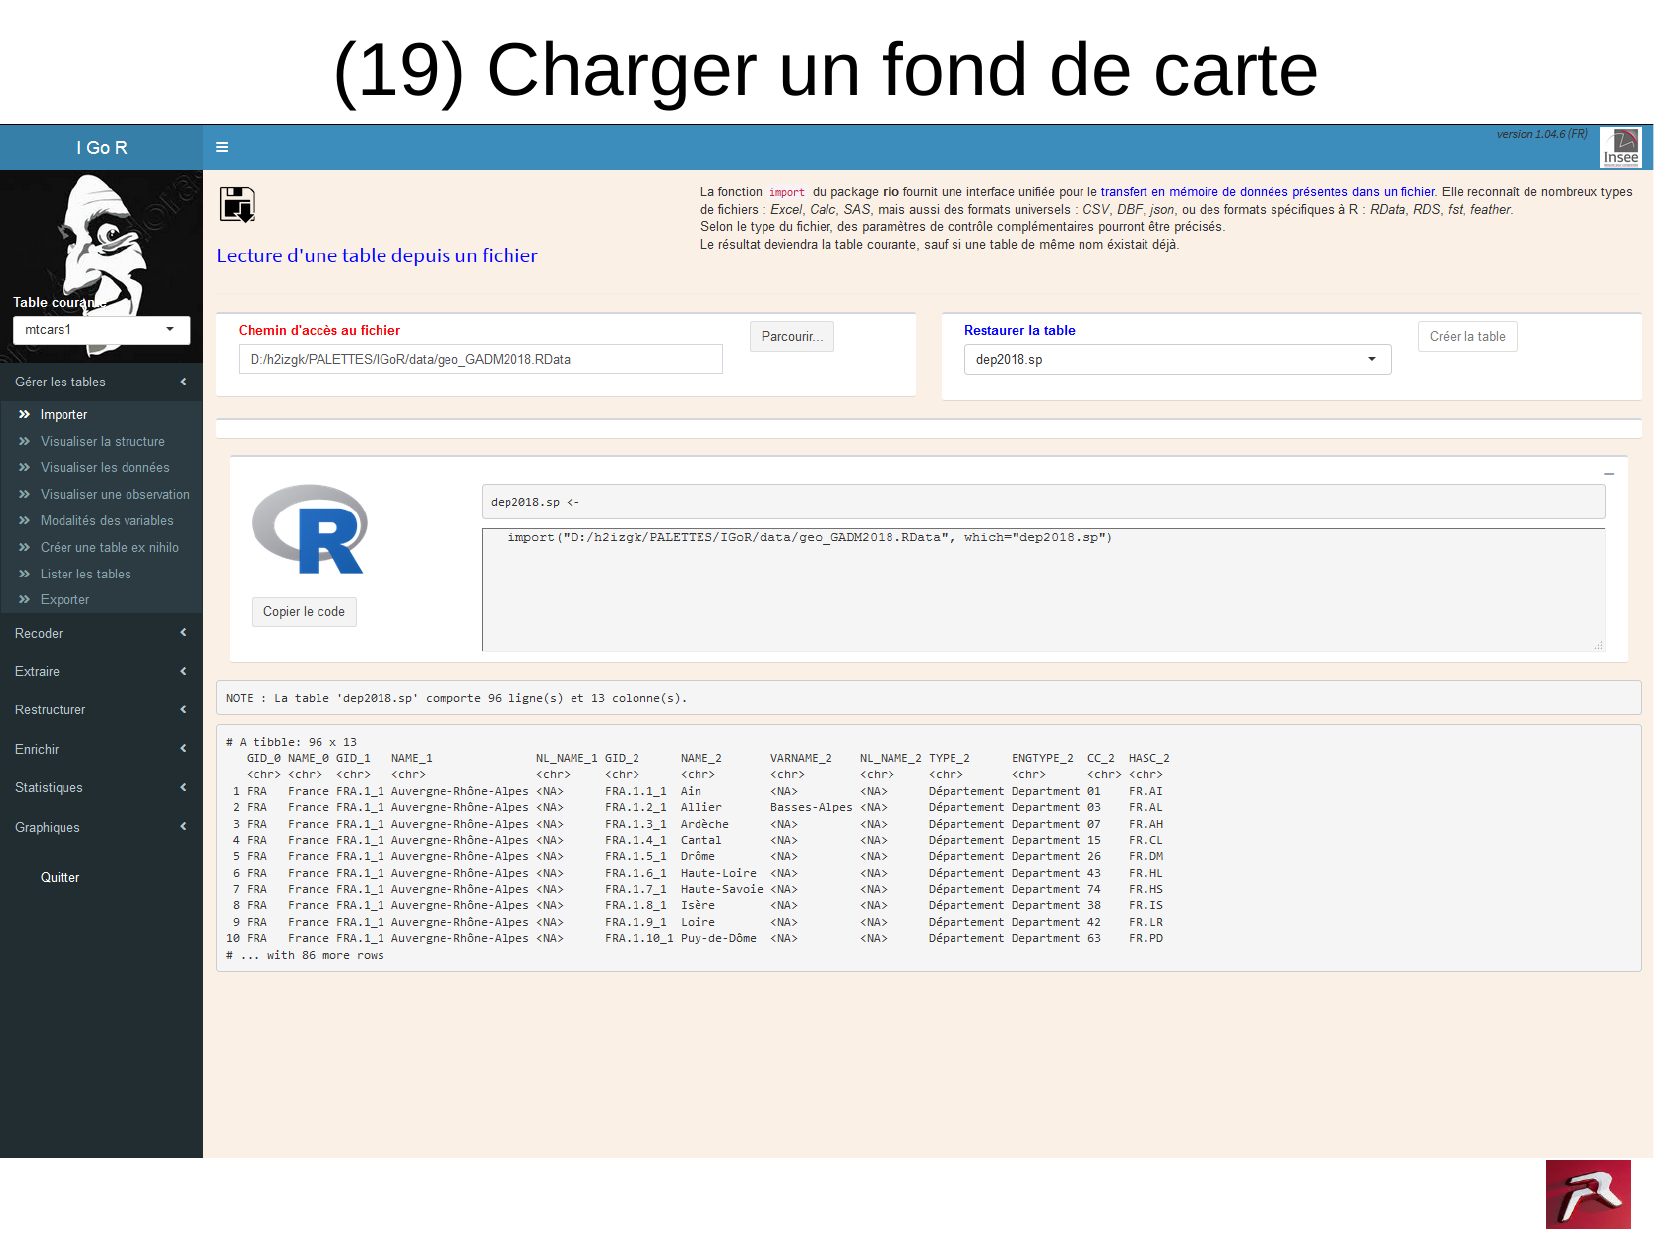

# (19) Charger un fond de carte